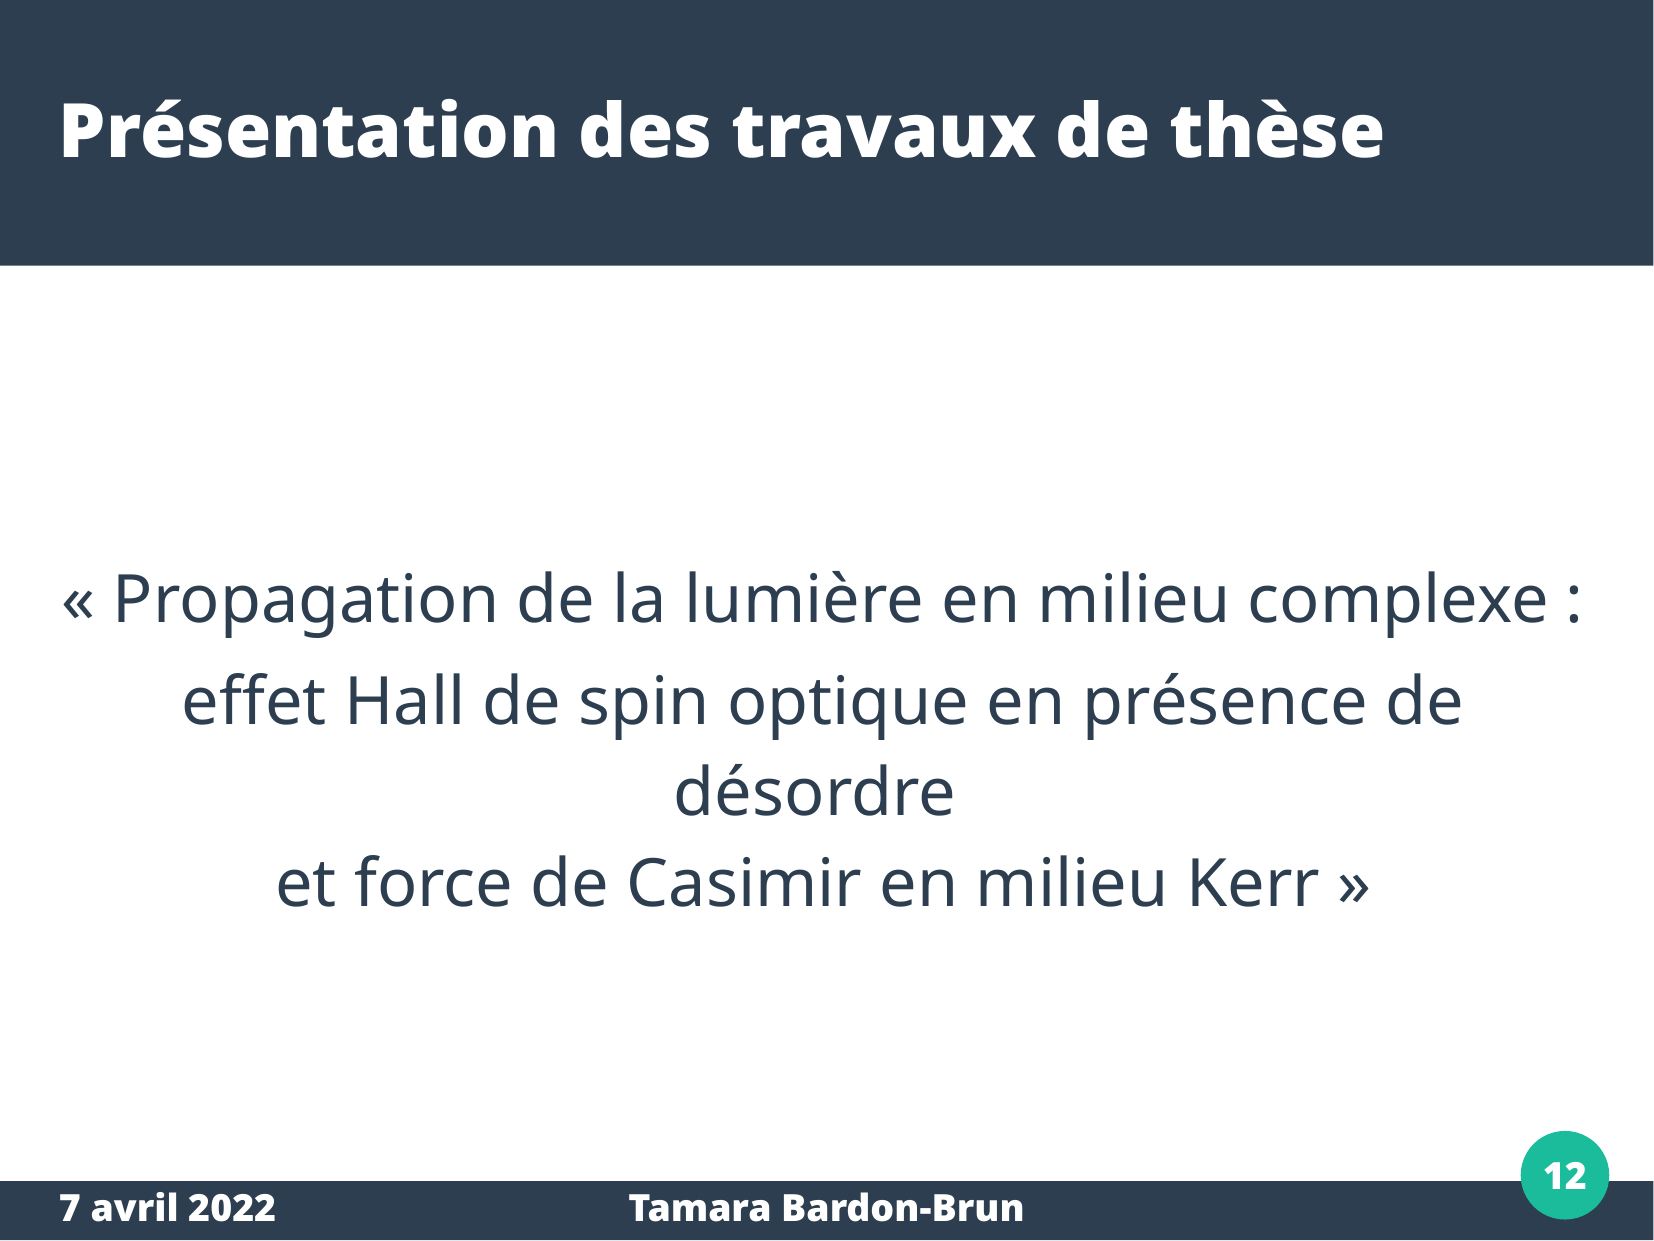

# Présentation des travaux de thèse
« Propagation de la lumière en milieu complexe :
effet Hall de spin optique en présence de désordre
et force de Casimir en milieu Kerr »
12
7 avril 2022
Tamara Bardon-Brun